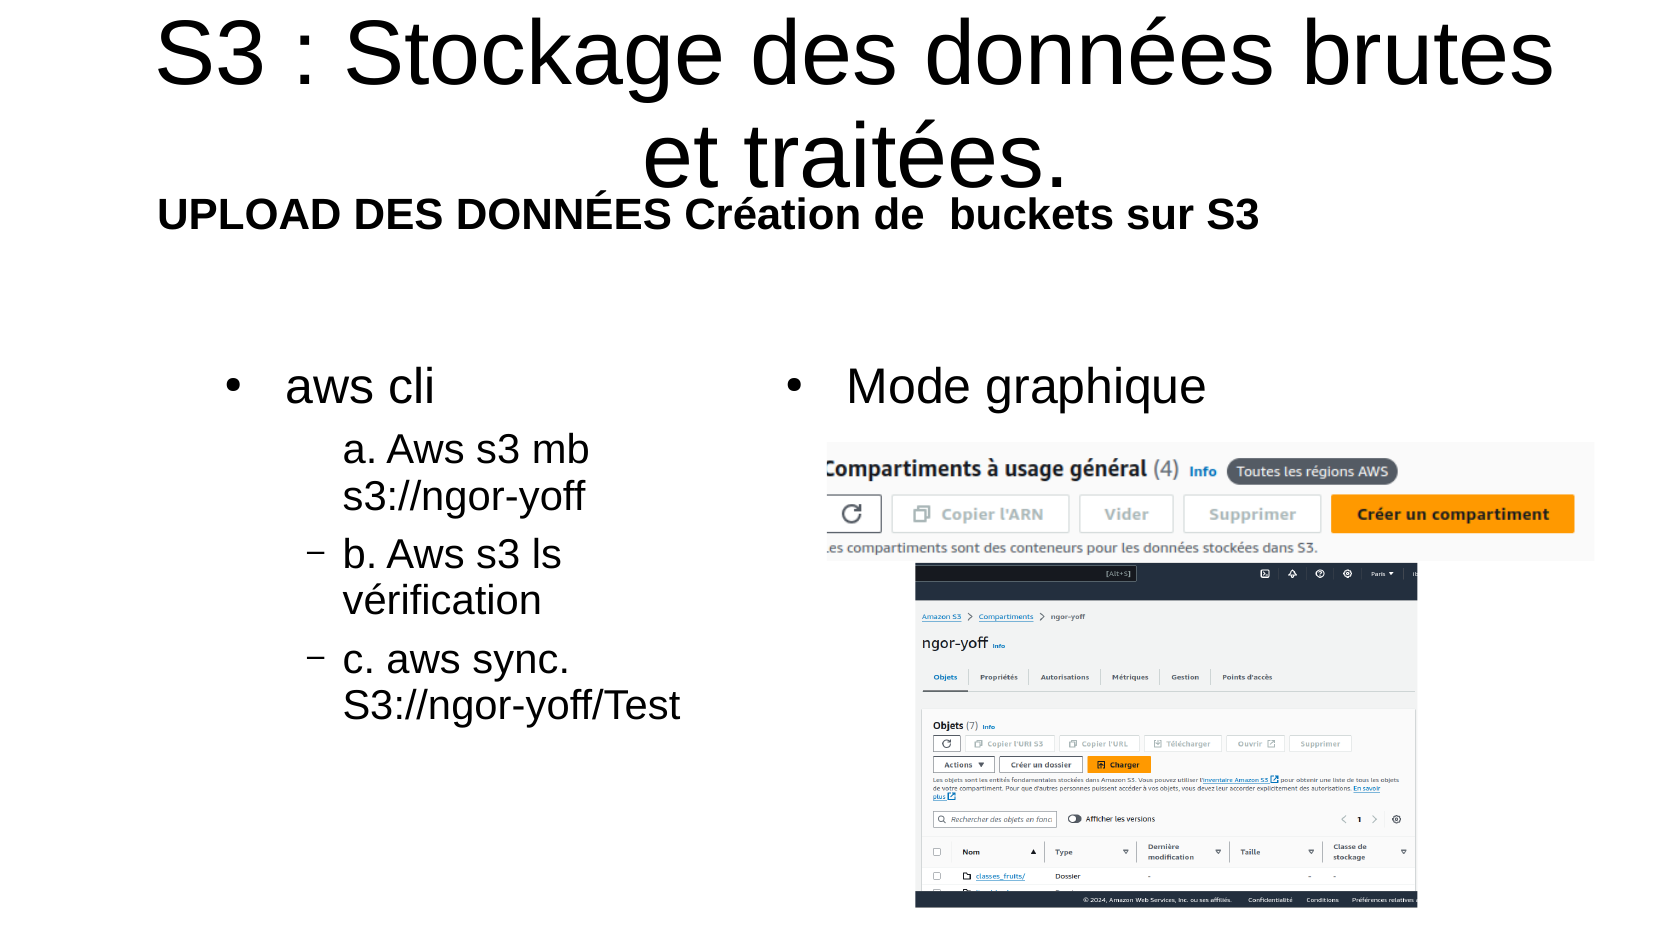

# S3 : Stockage des données brutes et traitées.
 UPLOAD DES DONNÉES Création de buckets sur S3
 aws cli
a. Aws s3 mb s3://ngor-yoff
b. Aws s3 ls vérification
c. aws sync. S3://ngor-yoff/Test
 Mode graphique